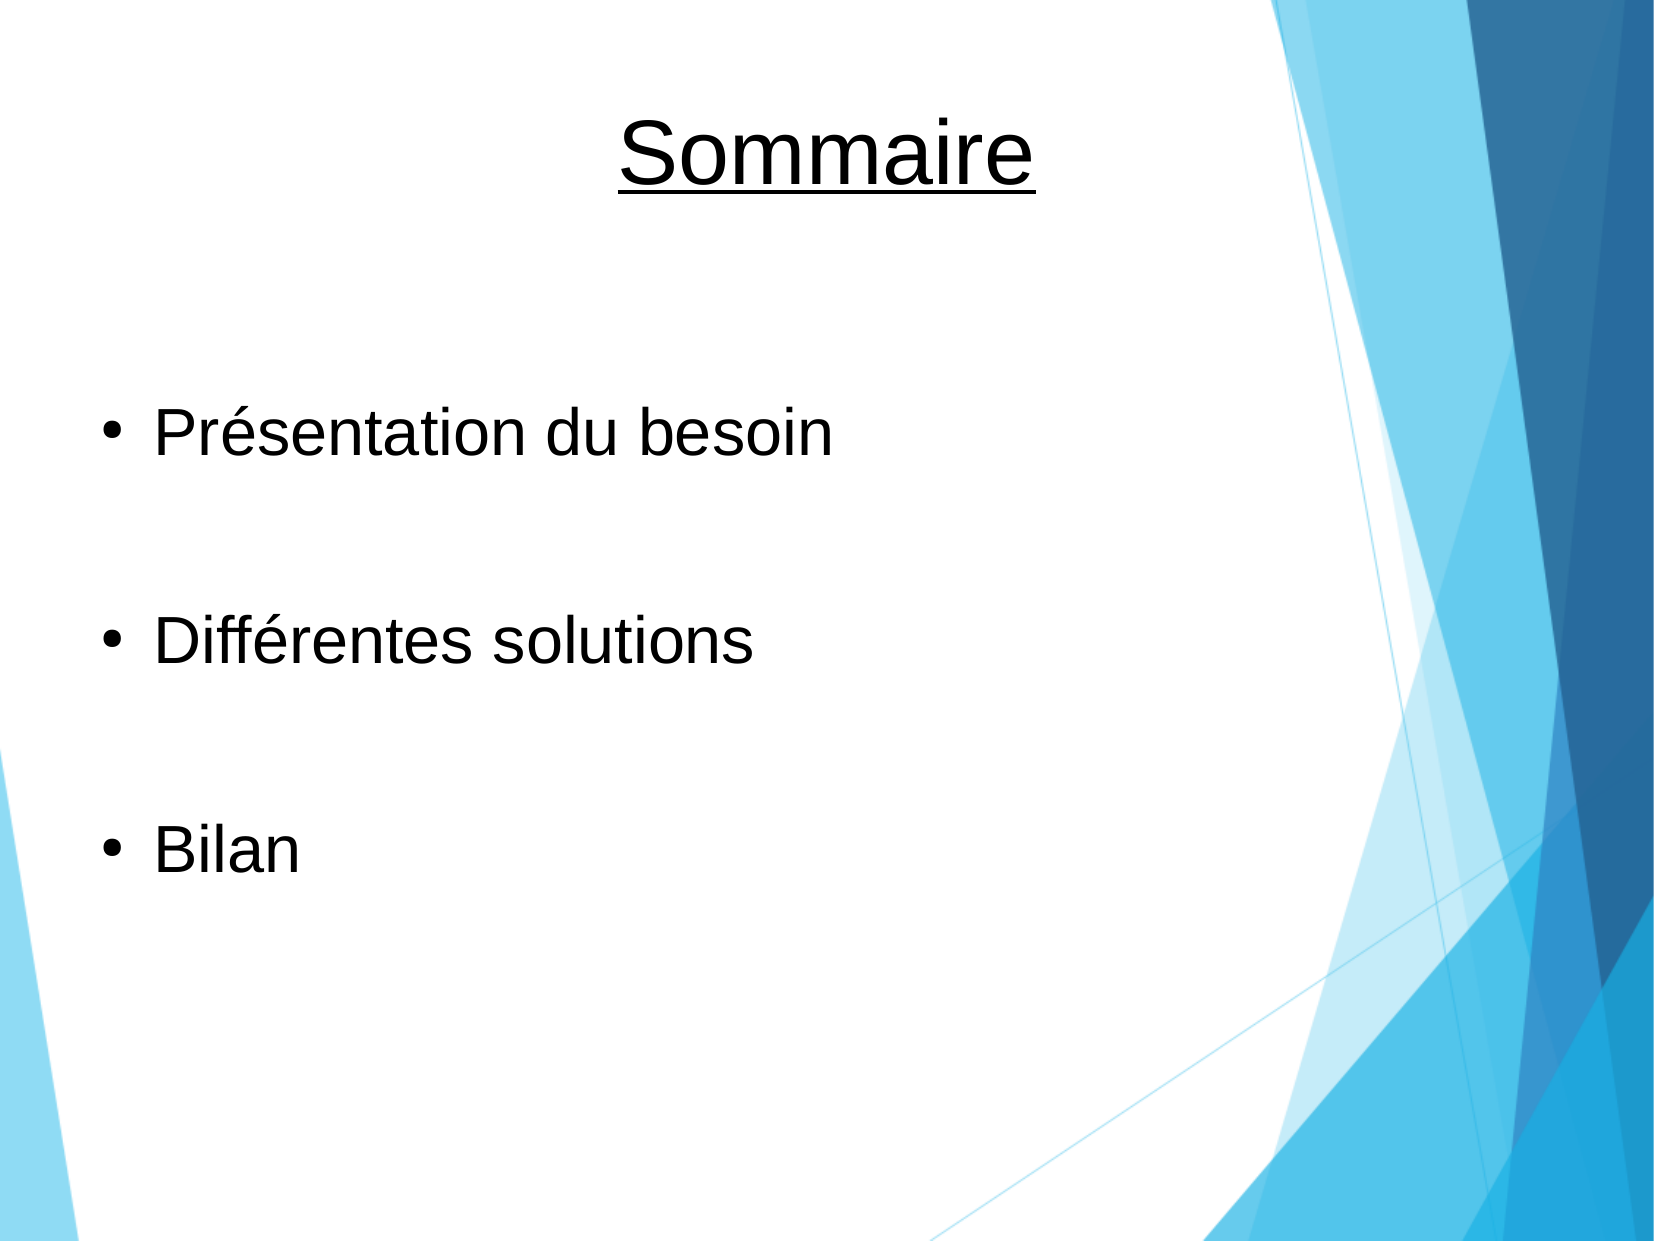

# Sommaire
Présentation du besoin
Différentes solutions
Bilan